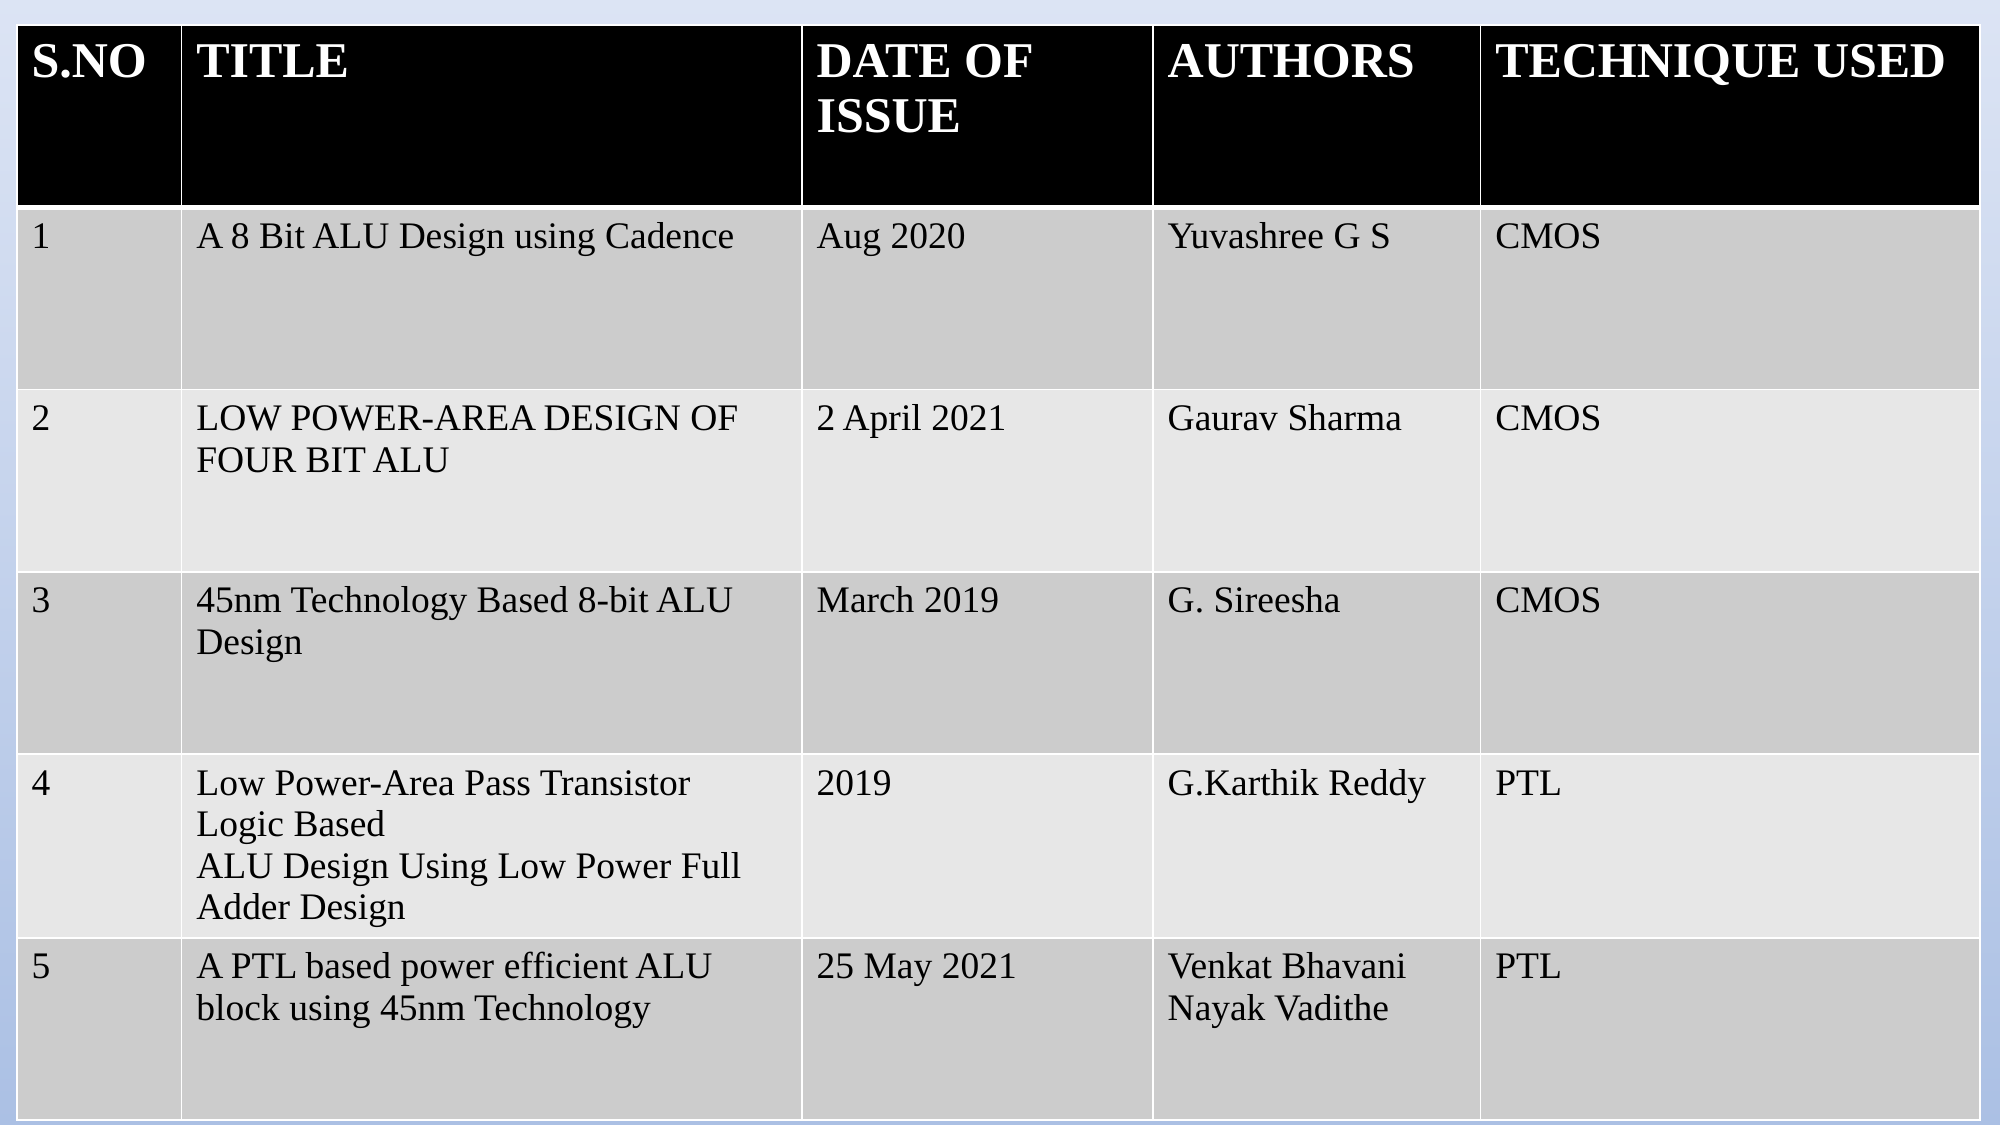

| S.NO | TITLE | DATE OF ISSUE | AUTHORS | TECHNIQUE USED |
| --- | --- | --- | --- | --- |
| 1 | A 8 Bit ALU Design using Cadence | Aug 2020 | Yuvashree G S | CMOS |
| 2 | LOW POWER-AREA DESIGN OF FOUR BIT ALU | 2 April 2021 | Gaurav Sharma | CMOS |
| 3 | 45nm Technology Based 8-bit ALU Design | March 2019 | G. Sireesha | CMOS |
| 4 | Low Power-Area Pass Transistor Logic Based ALU Design Using Low Power Full Adder Design | 2019 | G.Karthik Reddy | PTL |
| 5 | A PTL based power efficient ALU block using 45nm Technology | 25 May 2021 | Venkat Bhavani Nayak Vadithe | PTL |